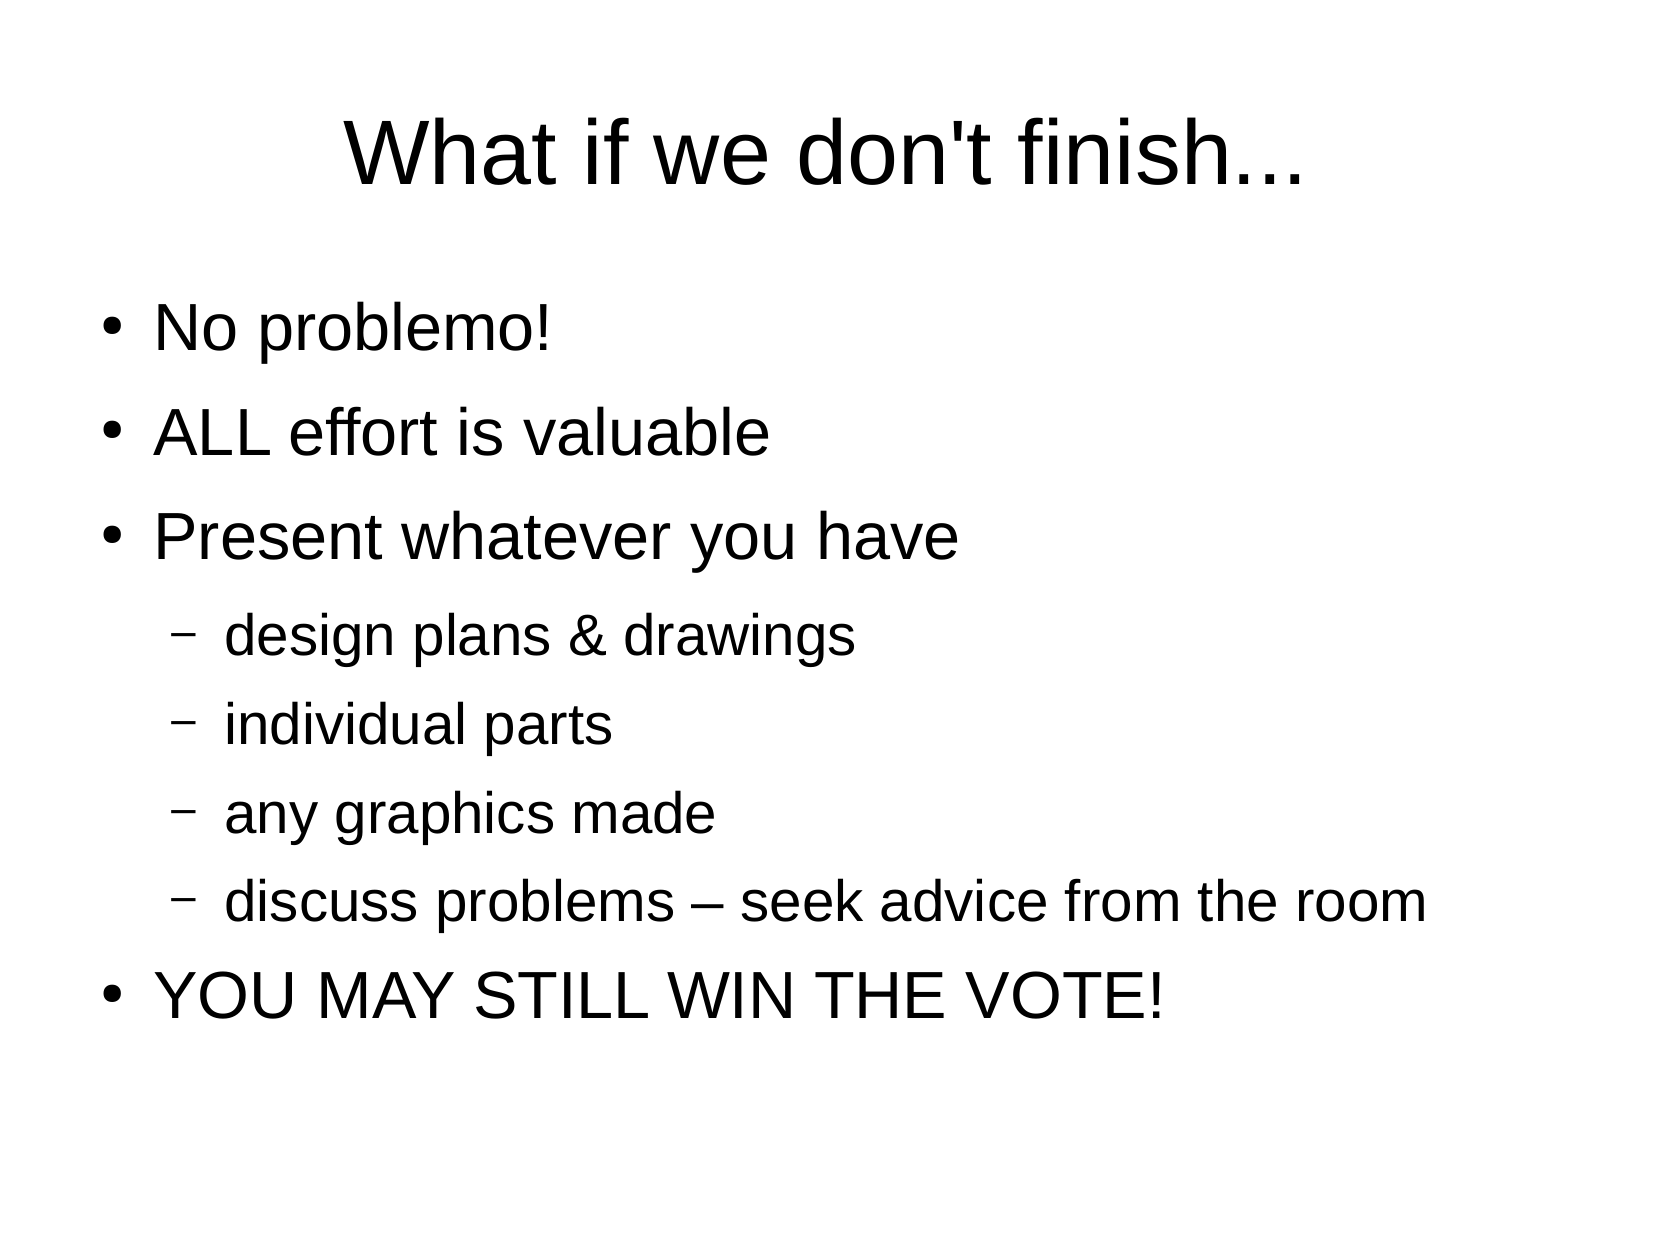

# What if we don't finish...
No problemo!
ALL effort is valuable
Present whatever you have
design plans & drawings
individual parts
any graphics made
discuss problems – seek advice from the room
YOU MAY STILL WIN THE VOTE!